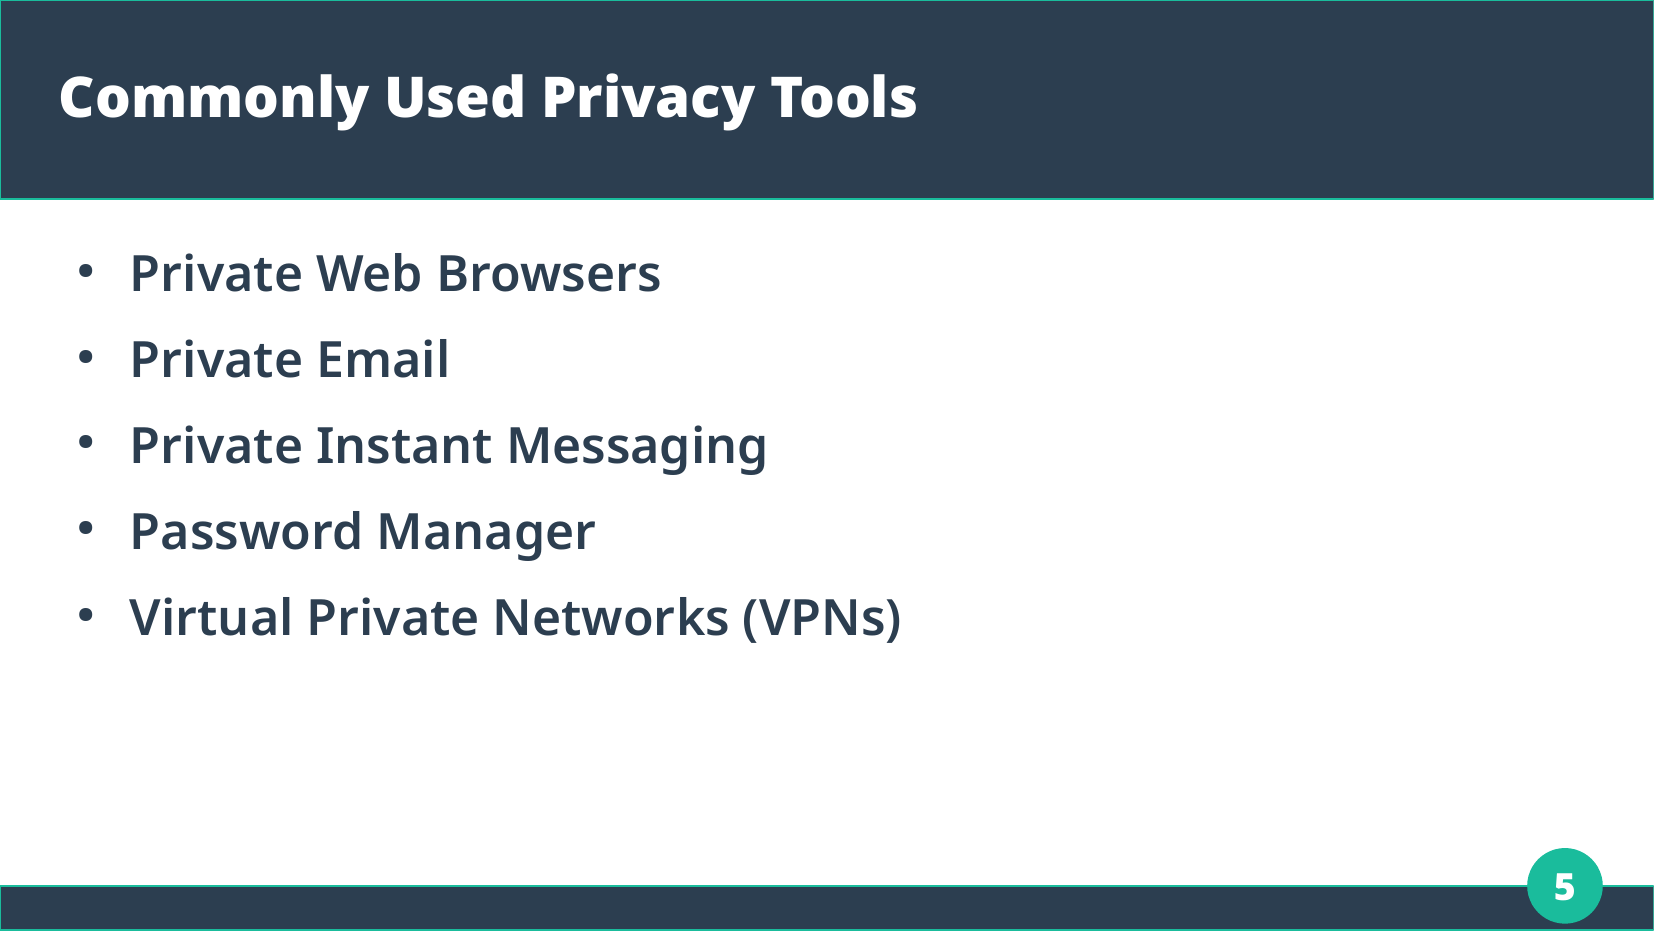

# Commonly Used Privacy Tools
Private Web Browsers
Private Email
Private Instant Messaging
Password Manager
Virtual Private Networks (VPNs)
5